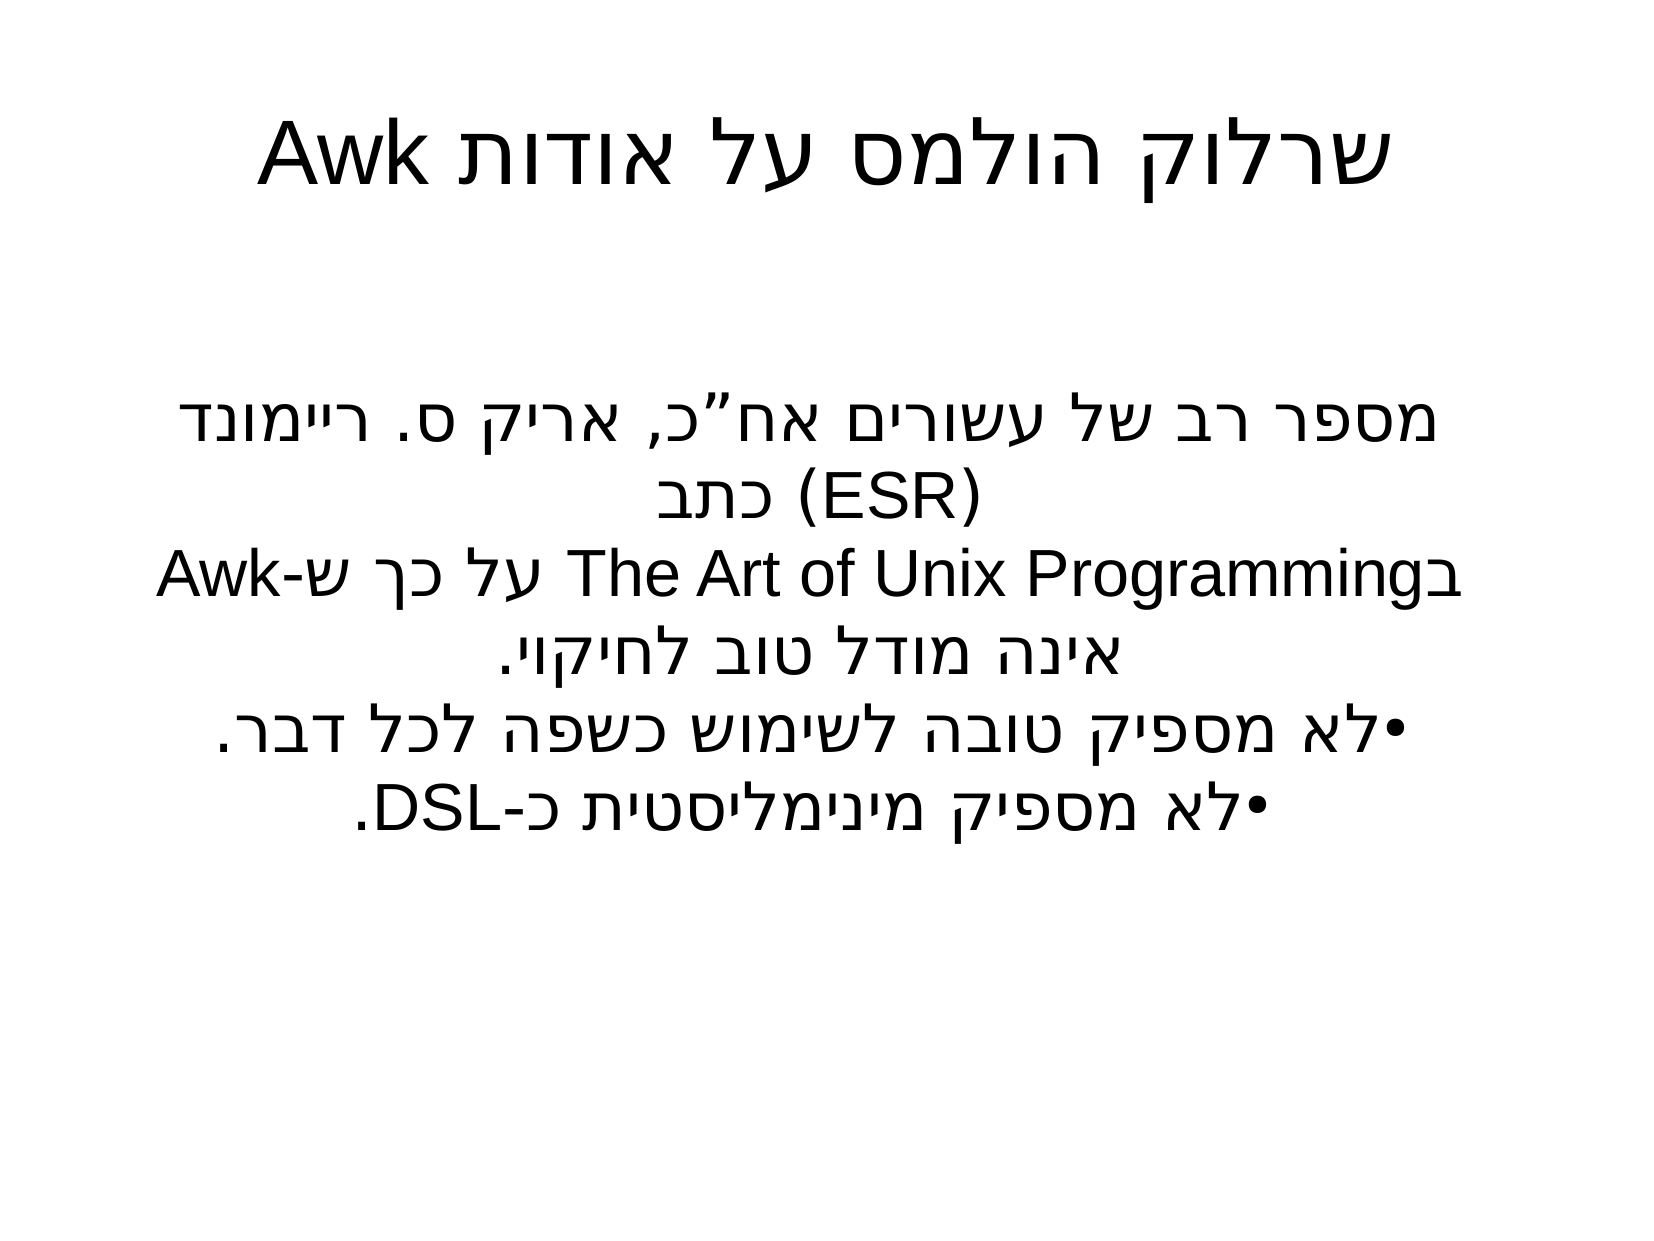

# שרלוק הולמס על אודות Awk
מספר רב של עשורים אח”כ, אריק ס. ריימונד (ESR) כתב
ב‎The Art of Unix Programming על כך ש-Awk אינה מודל טוב לחיקוי.
לא מספיק טובה לשימוש כשפה לכל דבר.
לא מספיק מינימליסטית כ-DSL.